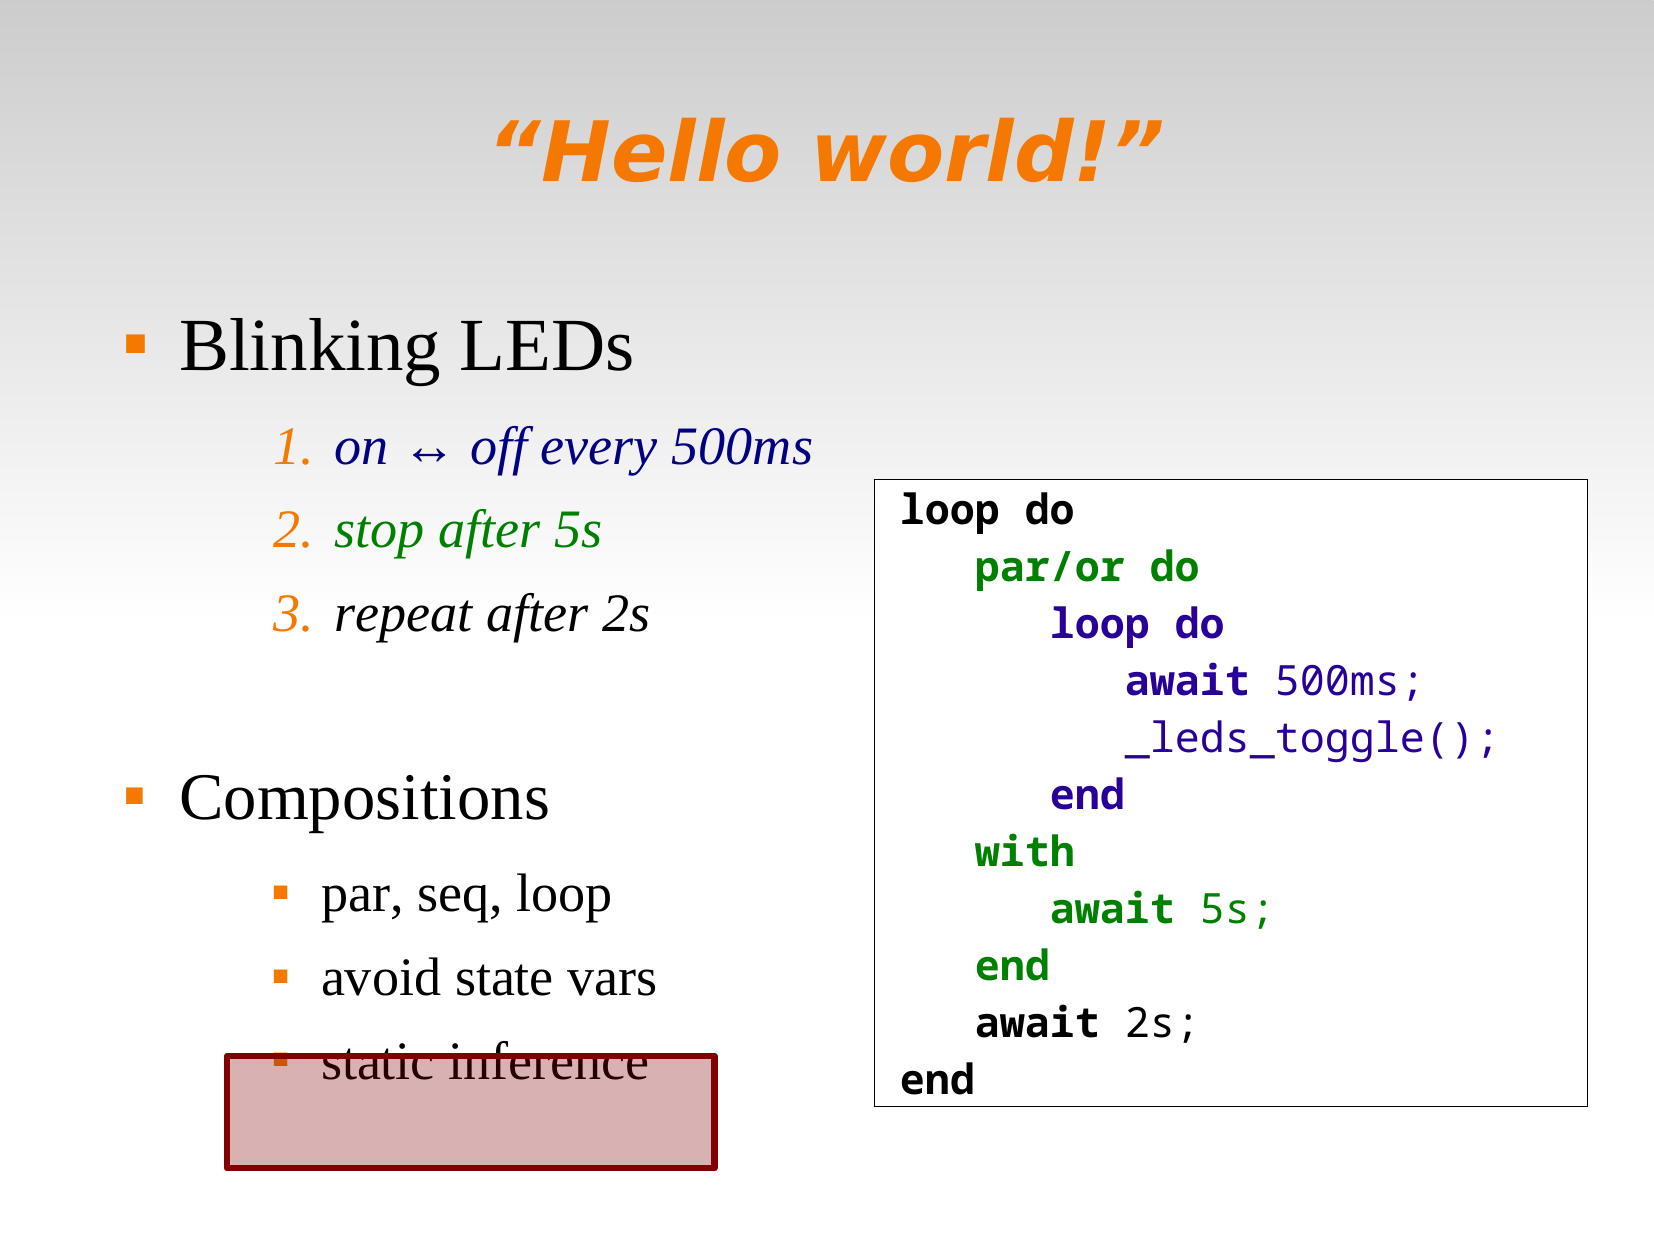

“Hello world!”
# Blinking LEDs
 on ↔ off every 500ms
 stop after 5s
 repeat after 2s
Compositions
par, seq, loop
avoid state vars
static inference
 par/or do
 loop do
 await 500ms;
 _leds_toggle();
 end
 with
 await 5s;
 end
 loop do
 par/or do
 loop do
 await 500ms;
 _leds_toggle();
 end
 with
 await 5s;
 end
 await 2s;
 end
 loop do
 await 500ms;
 _leds_toggle();
 end